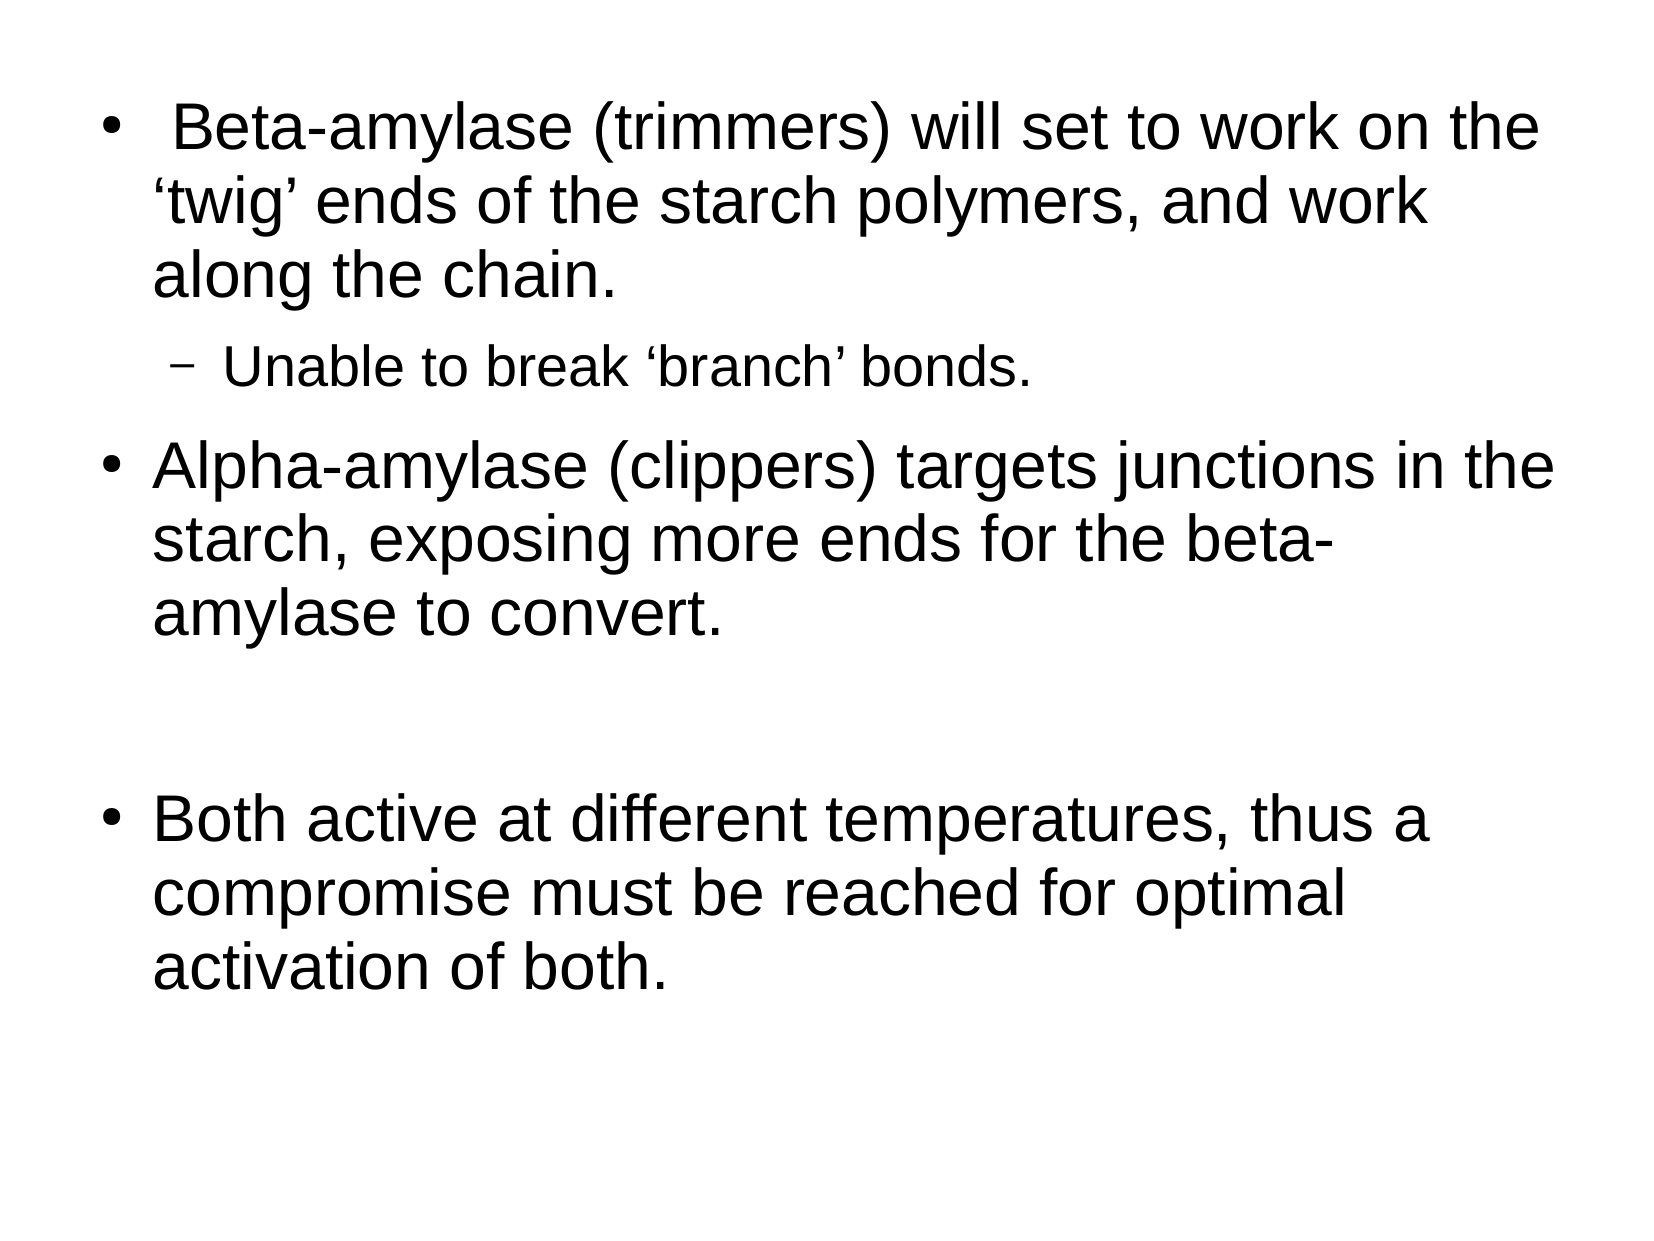

# Beta-amylase (trimmers) will set to work on the ‘twig’ ends of the starch polymers, and work along the chain.
Unable to break ‘branch’ bonds.
Alpha-amylase (clippers) targets junctions in the starch, exposing more ends for the beta-amylase to convert.
Both active at different temperatures, thus a compromise must be reached for optimal activation of both.